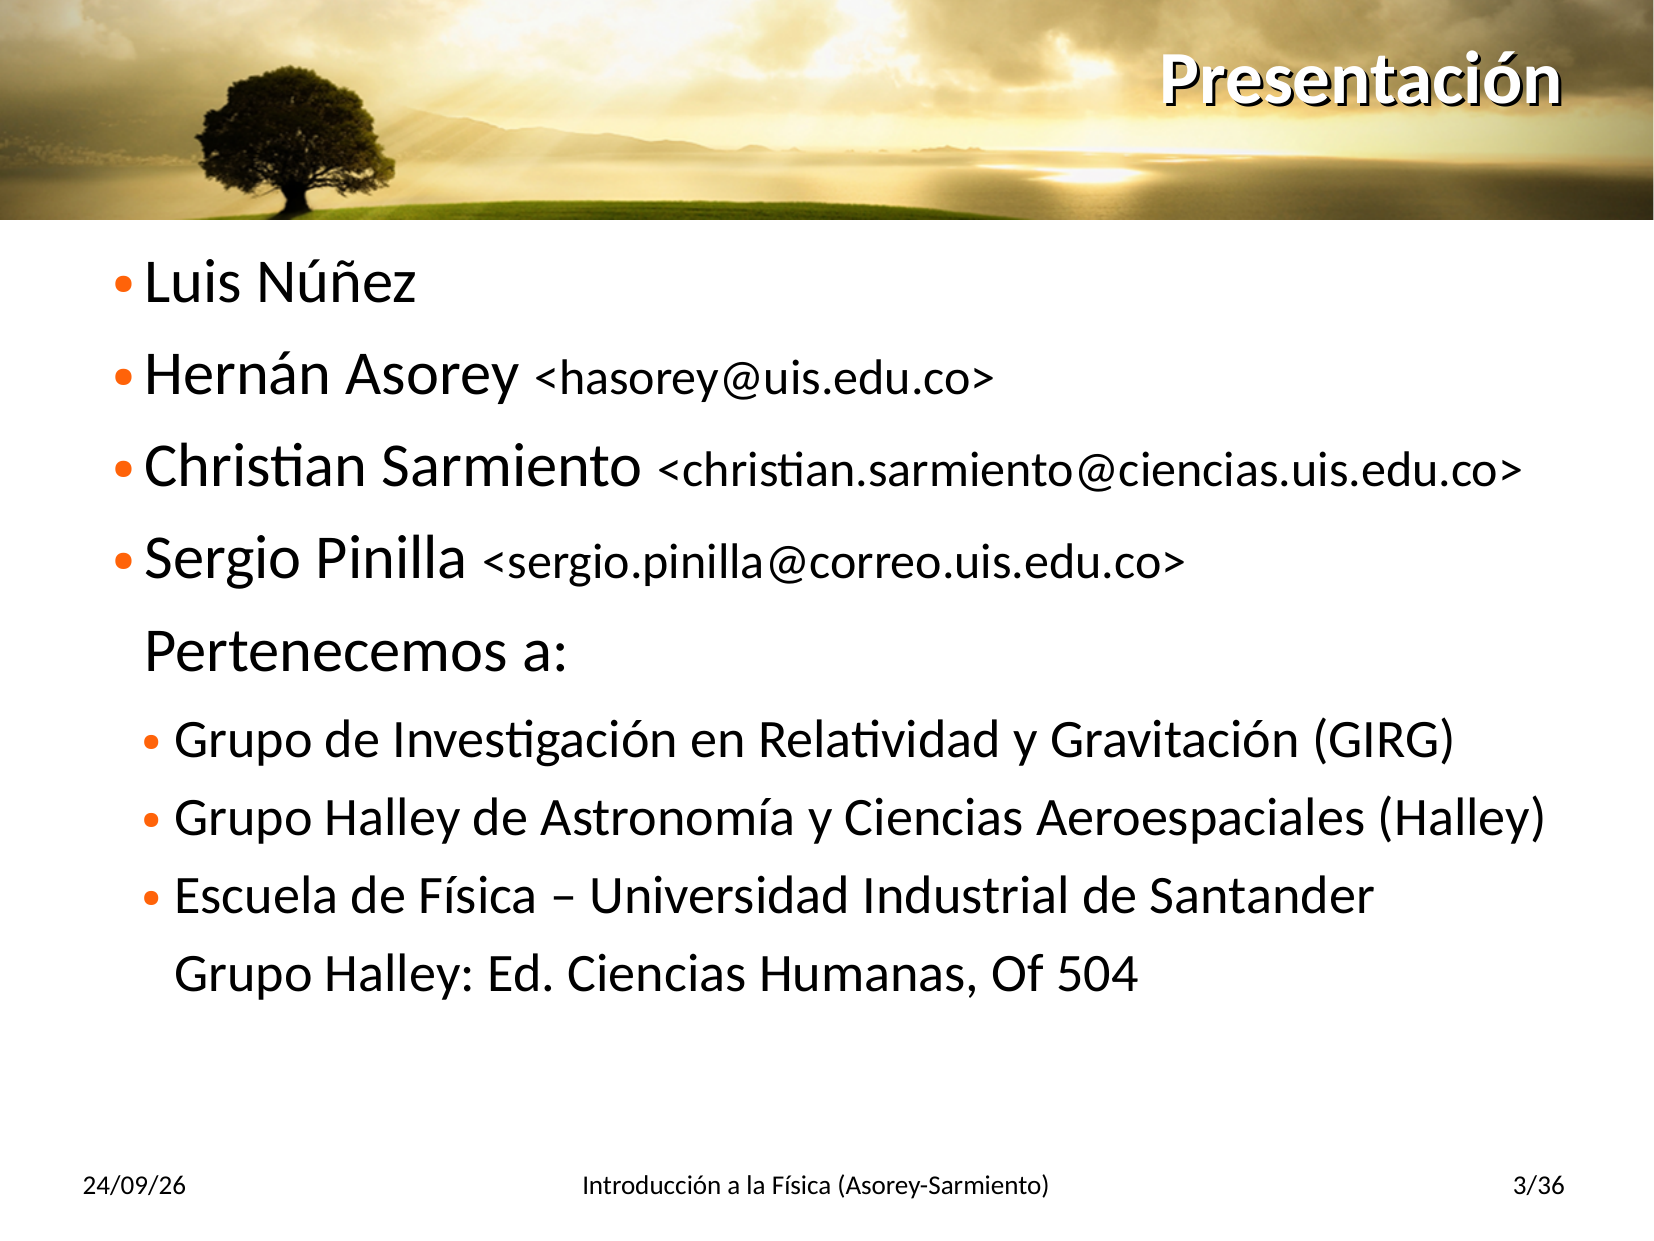

# Presentación
Luis Núñez
Hernán Asorey <hasorey@uis.edu.co>
Christian Sarmiento <christian.sarmiento@ciencias.uis.edu.co>
Sergio Pinilla <sergio.pinilla@correo.uis.edu.co>
Pertenecemos a:
Grupo de Investigación en Relatividad y Gravitación (GIRG)
Grupo Halley de Astronomía y Ciencias Aeroespaciales (Halley)
Escuela de Física – Universidad Industrial de Santander
Grupo Halley: Ed. Ciencias Humanas, Of 504
Introducción a la Física (Asorey-Sarmiento)
3